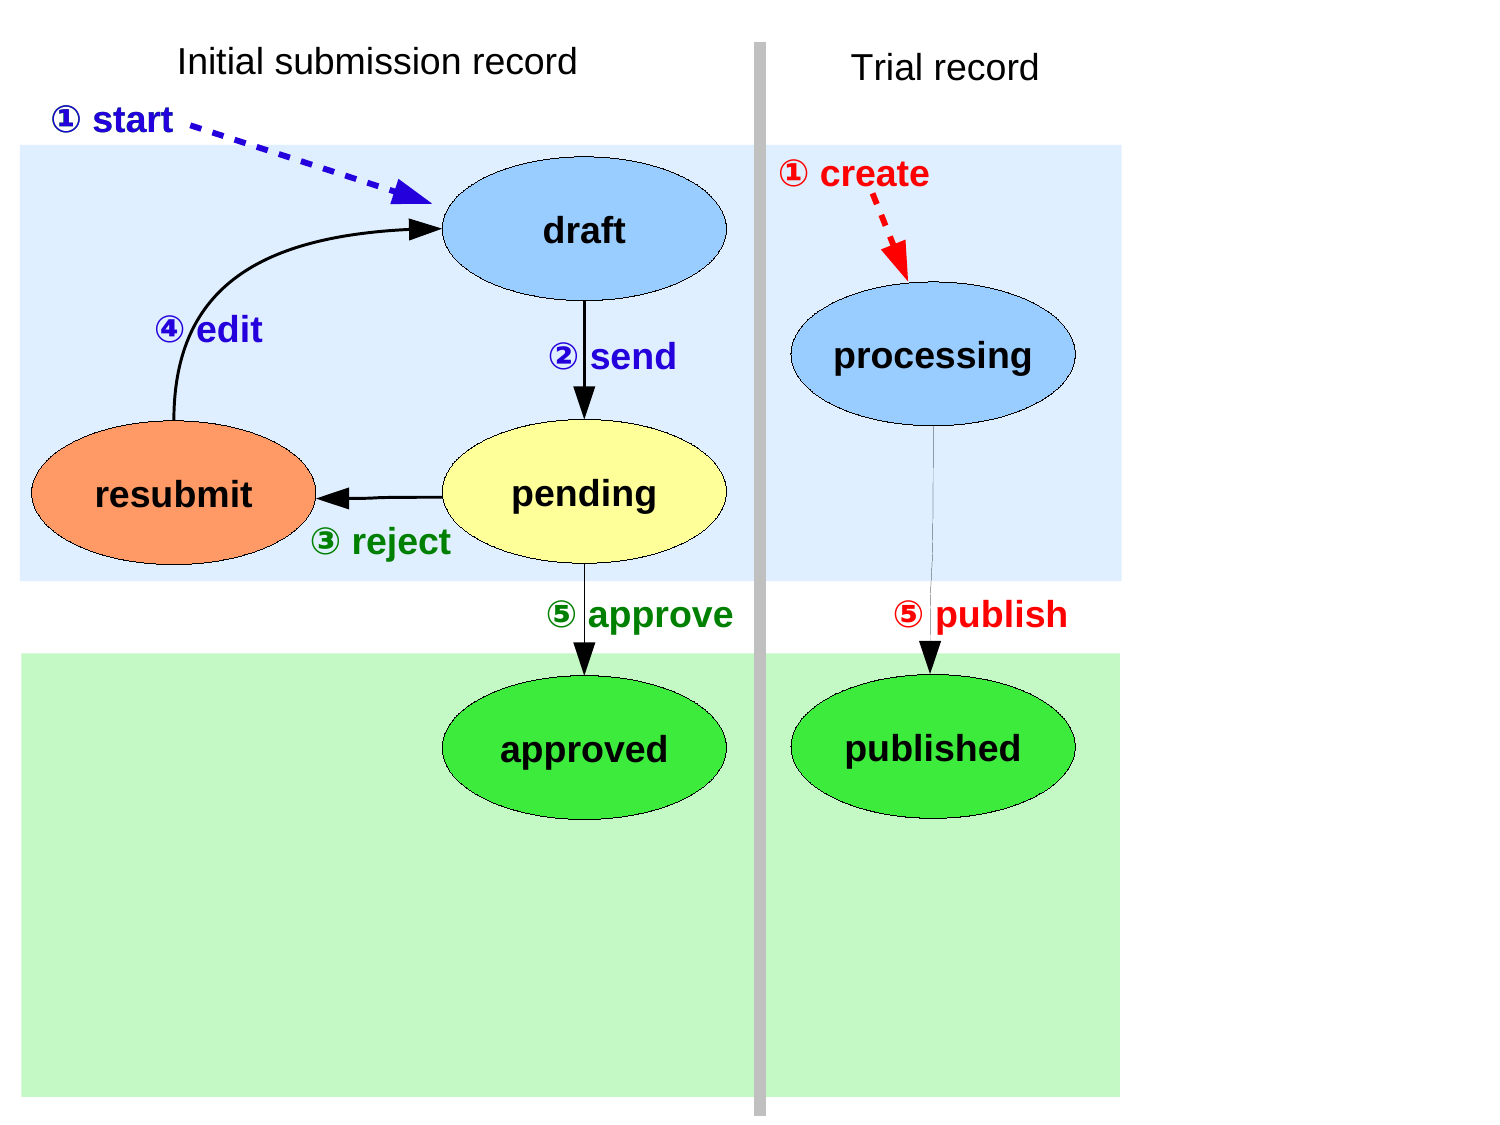

Initial submission record
Trial record
① start
① start
① create
draft
processing
④ edit
② send
pending
resubmit
③ reject
⑤ approve
⑤ publish
published
approved